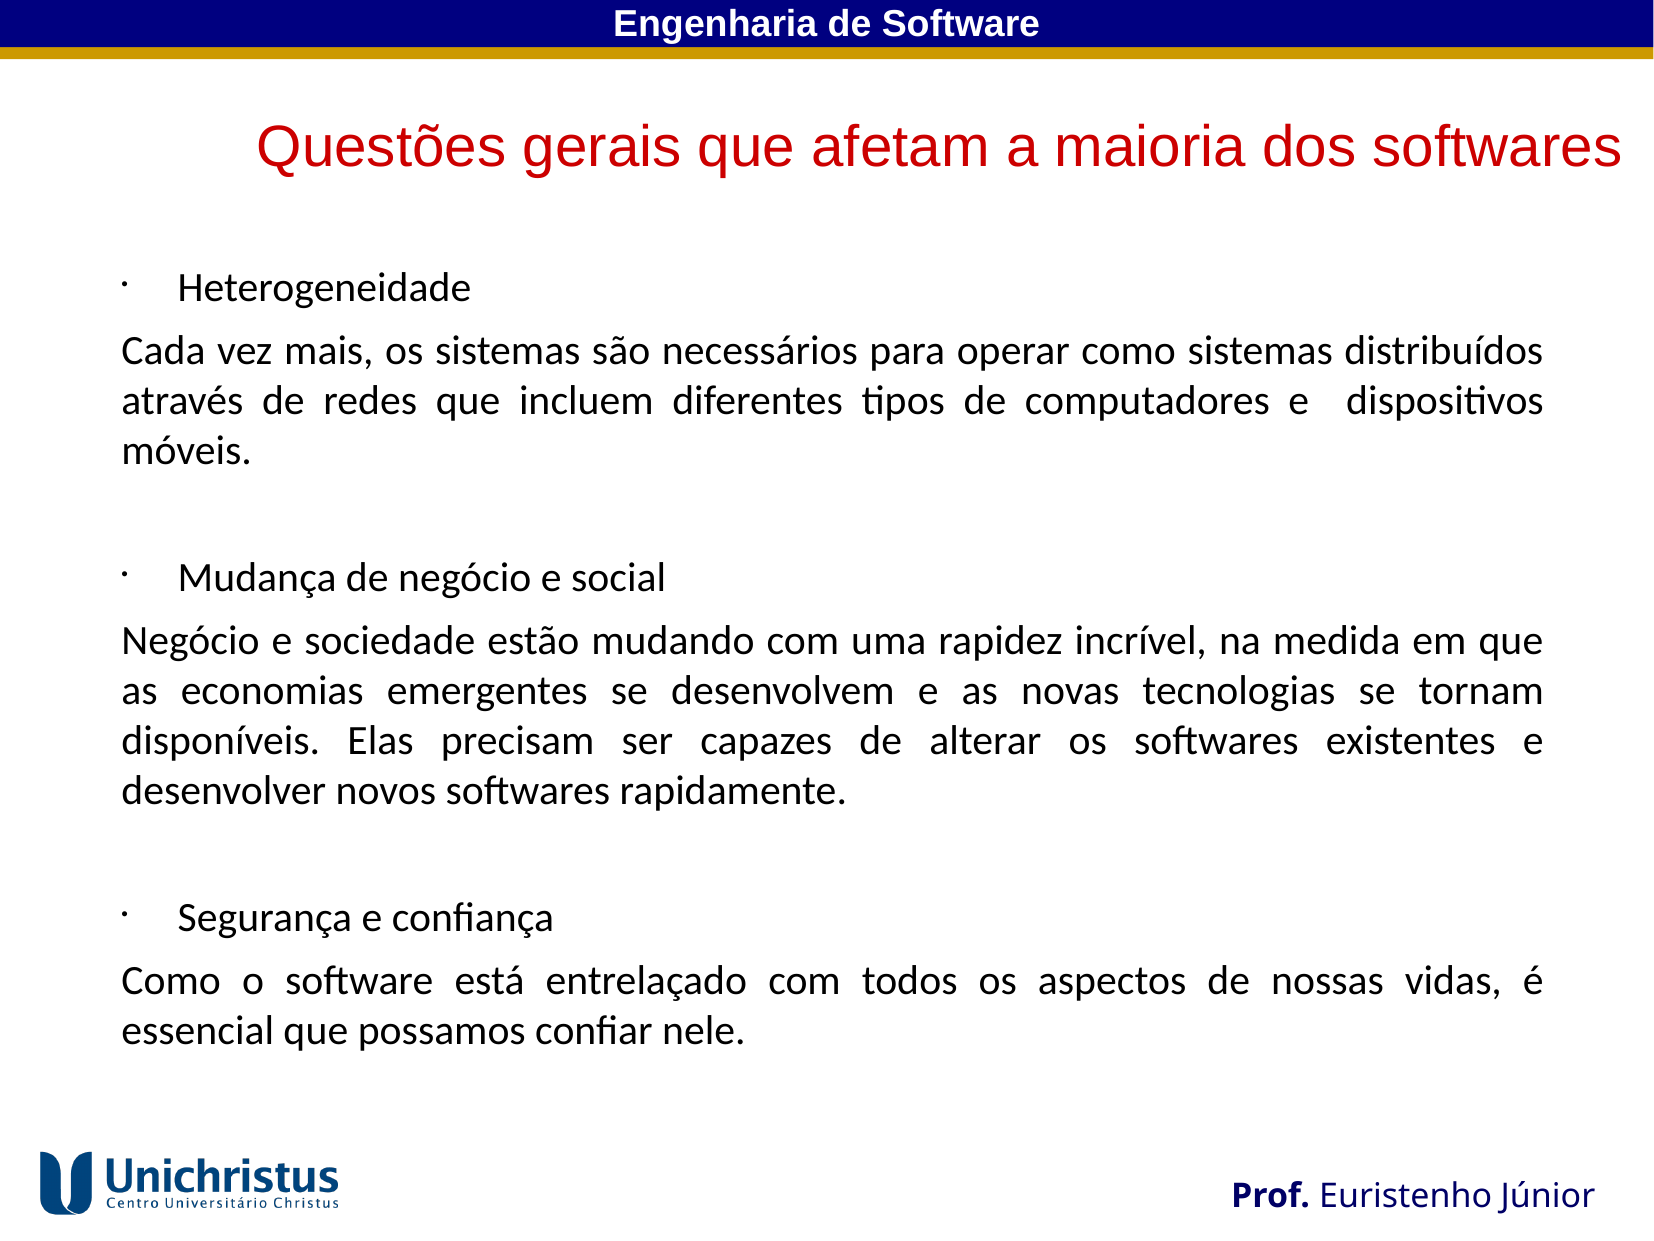

Engenharia de Software
Questões gerais que afetam a maioria dos softwares
Heterogeneidade
Cada vez mais, os sistemas são necessários para operar como sistemas distribuídos através de redes que incluem diferentes tipos de computadores e dispositivos móveis.
Mudança de negócio e social
Negócio e sociedade estão mudando com uma rapidez incrível, na medida em que as economias emergentes se desenvolvem e as novas tecnologias se tornam disponíveis. Elas precisam ser capazes de alterar os softwares existentes e desenvolver novos softwares rapidamente.
Segurança e confiança
Como o software está entrelaçado com todos os aspectos de nossas vidas, é essencial que possamos confiar nele.
Prof. Euristenho Júnior